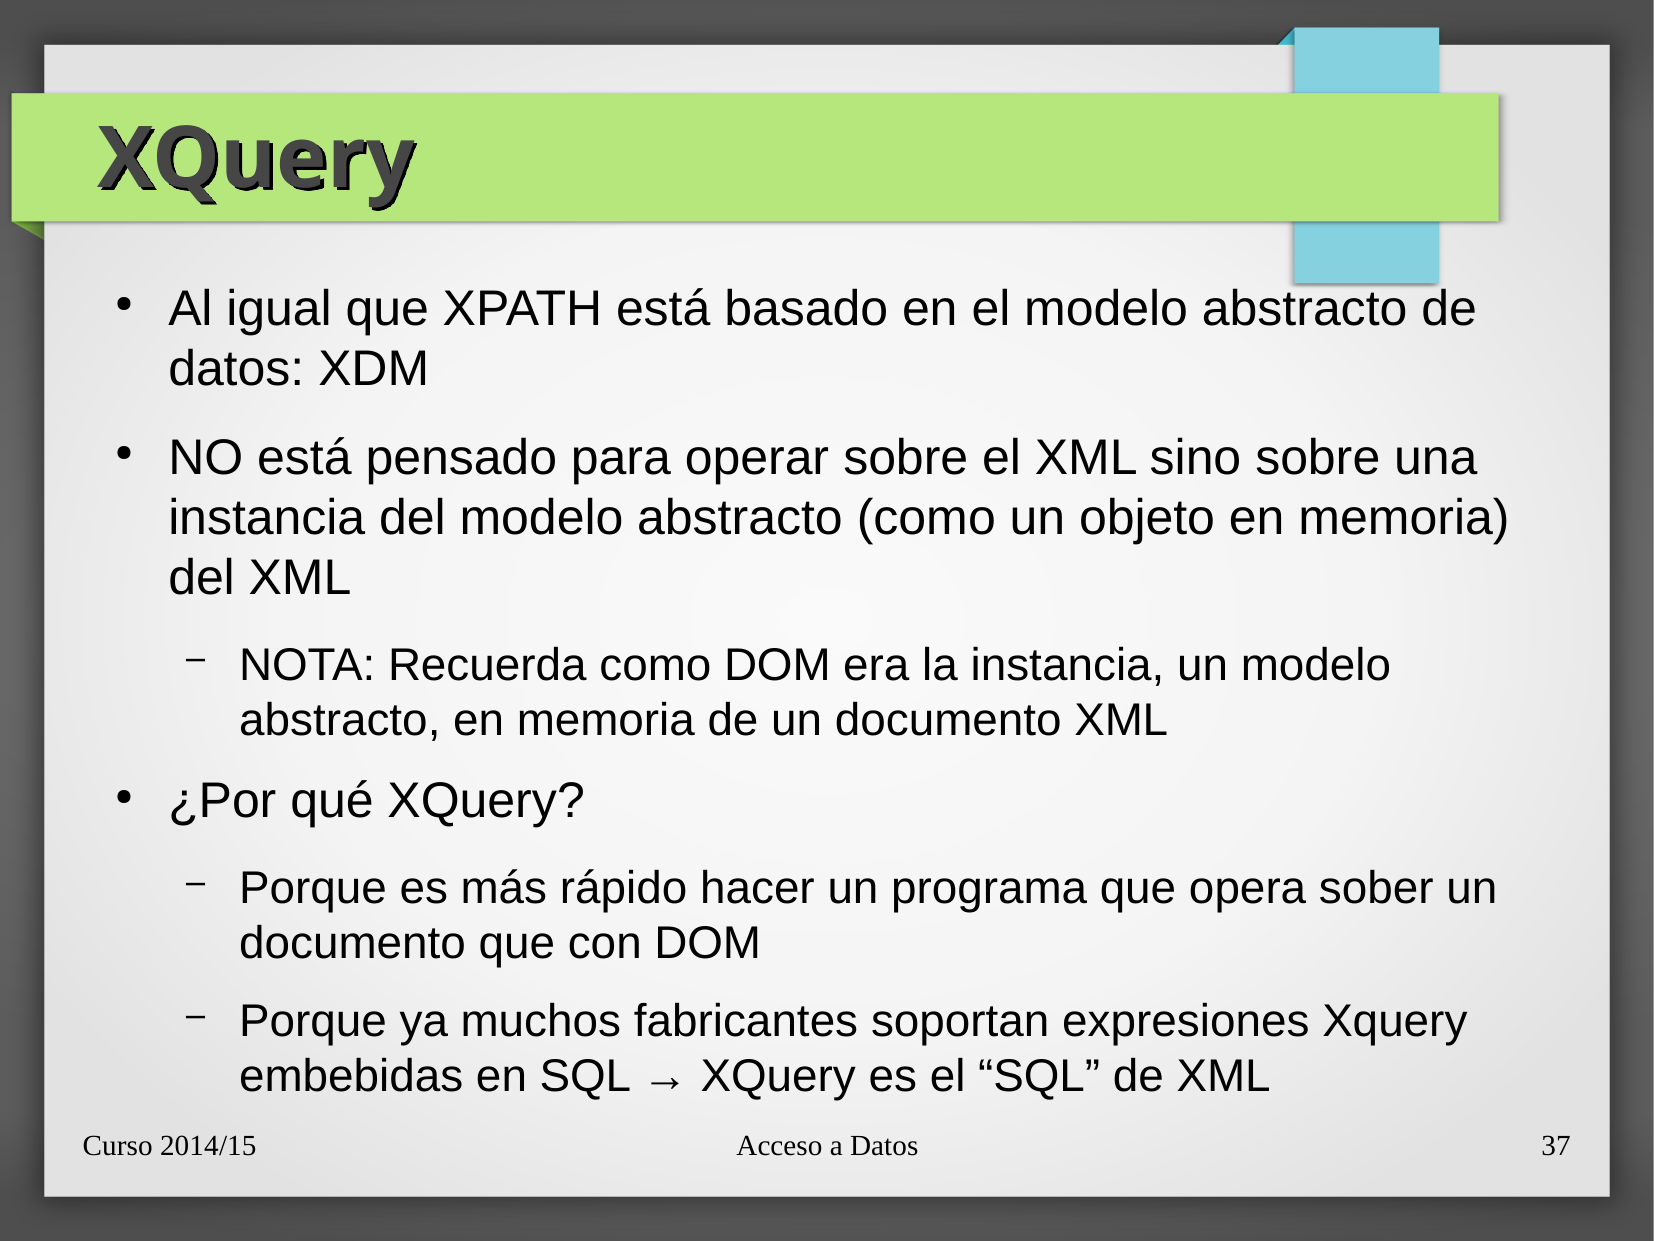

XQuery
# Al igual que XPATH está basado en el modelo abstracto de datos: XDM
NO está pensado para operar sobre el XML sino sobre una instancia del modelo abstracto (como un objeto en memoria) del XML
NOTA: Recuerda como DOM era la instancia, un modelo abstracto, en memoria de un documento XML
¿Por qué XQuery?
Porque es más rápido hacer un programa que opera sober un documento que con DOM
Porque ya muchos fabricantes soportan expresiones Xquery embebidas en SQL → XQuery es el “SQL” de XML
Curso 2014/15
Acceso a Datos
37